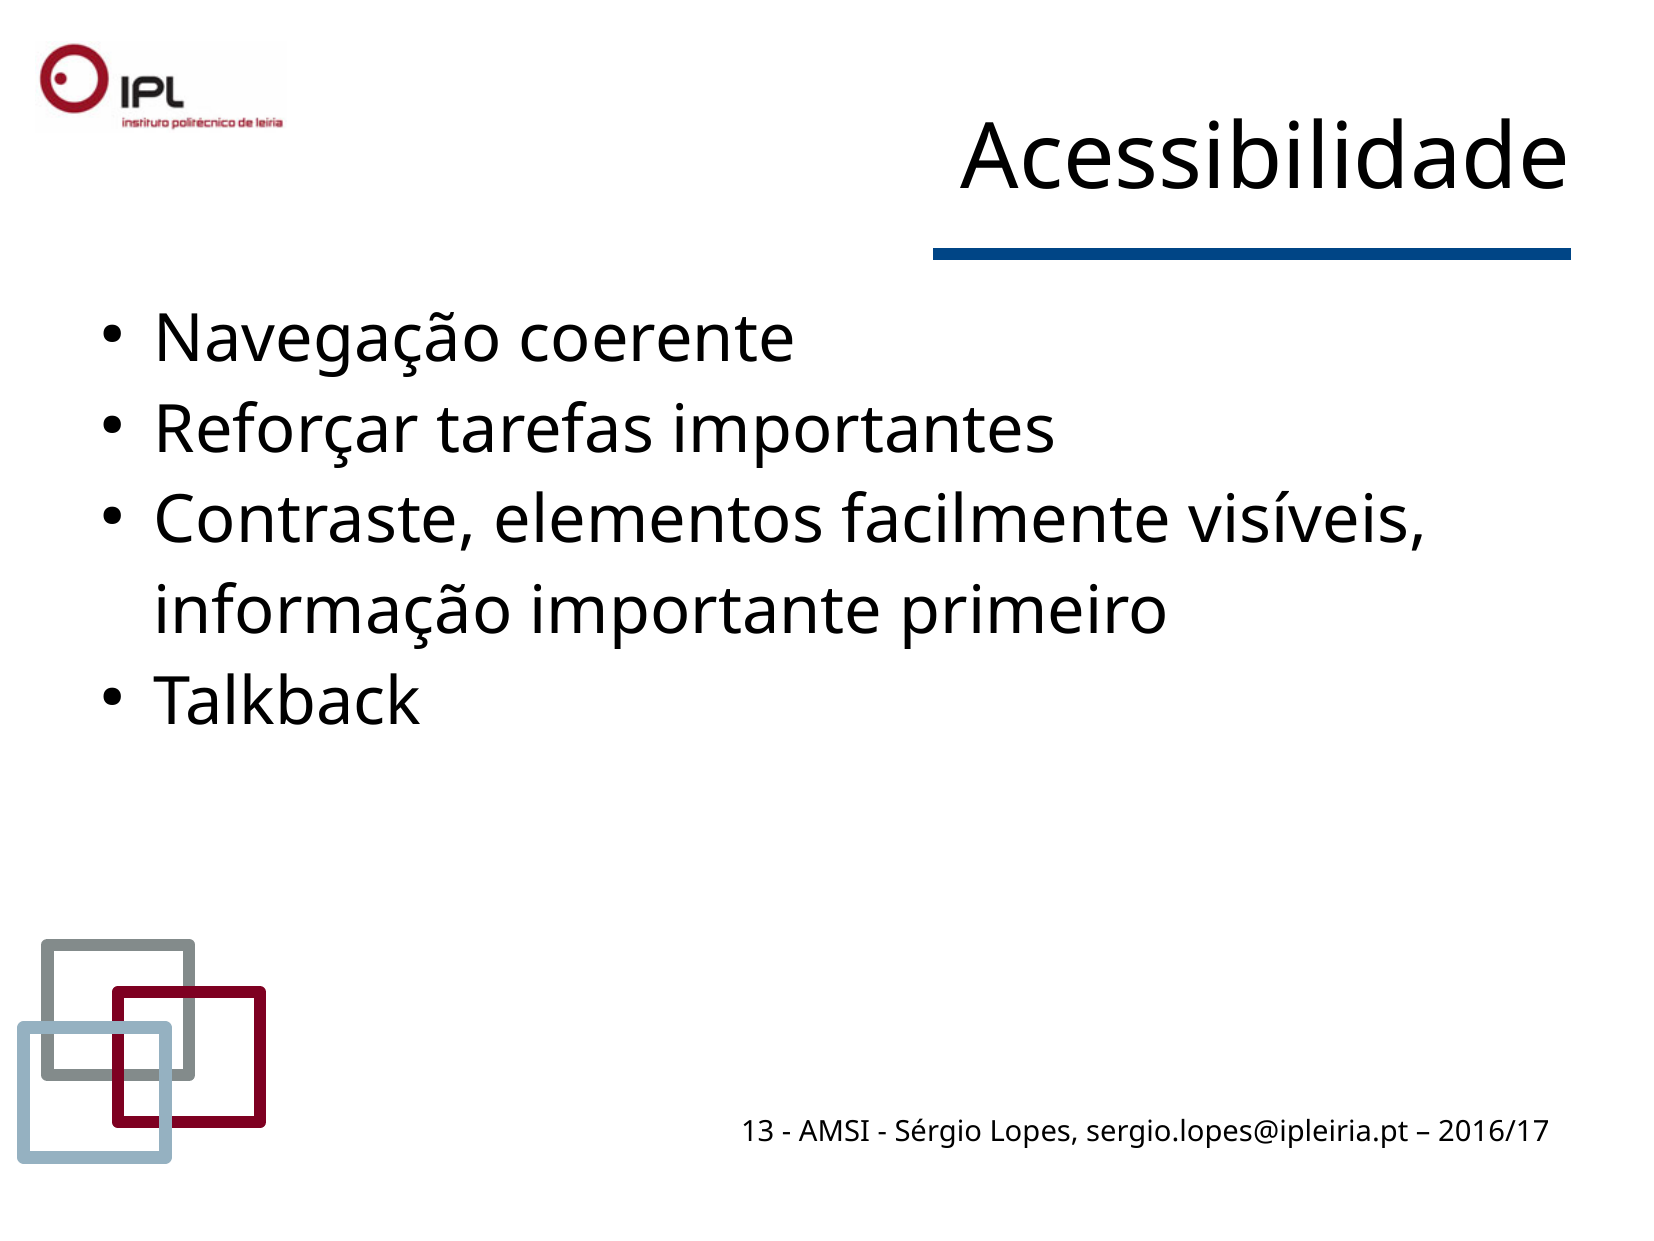

# Acessibilidade
Navegação coerente
Reforçar tarefas importantes
Contraste, elementos facilmente visíveis, informação importante primeiro
Talkback
13 - AMSI - Sérgio Lopes, sergio.lopes@ipleiria.pt – 2016/17